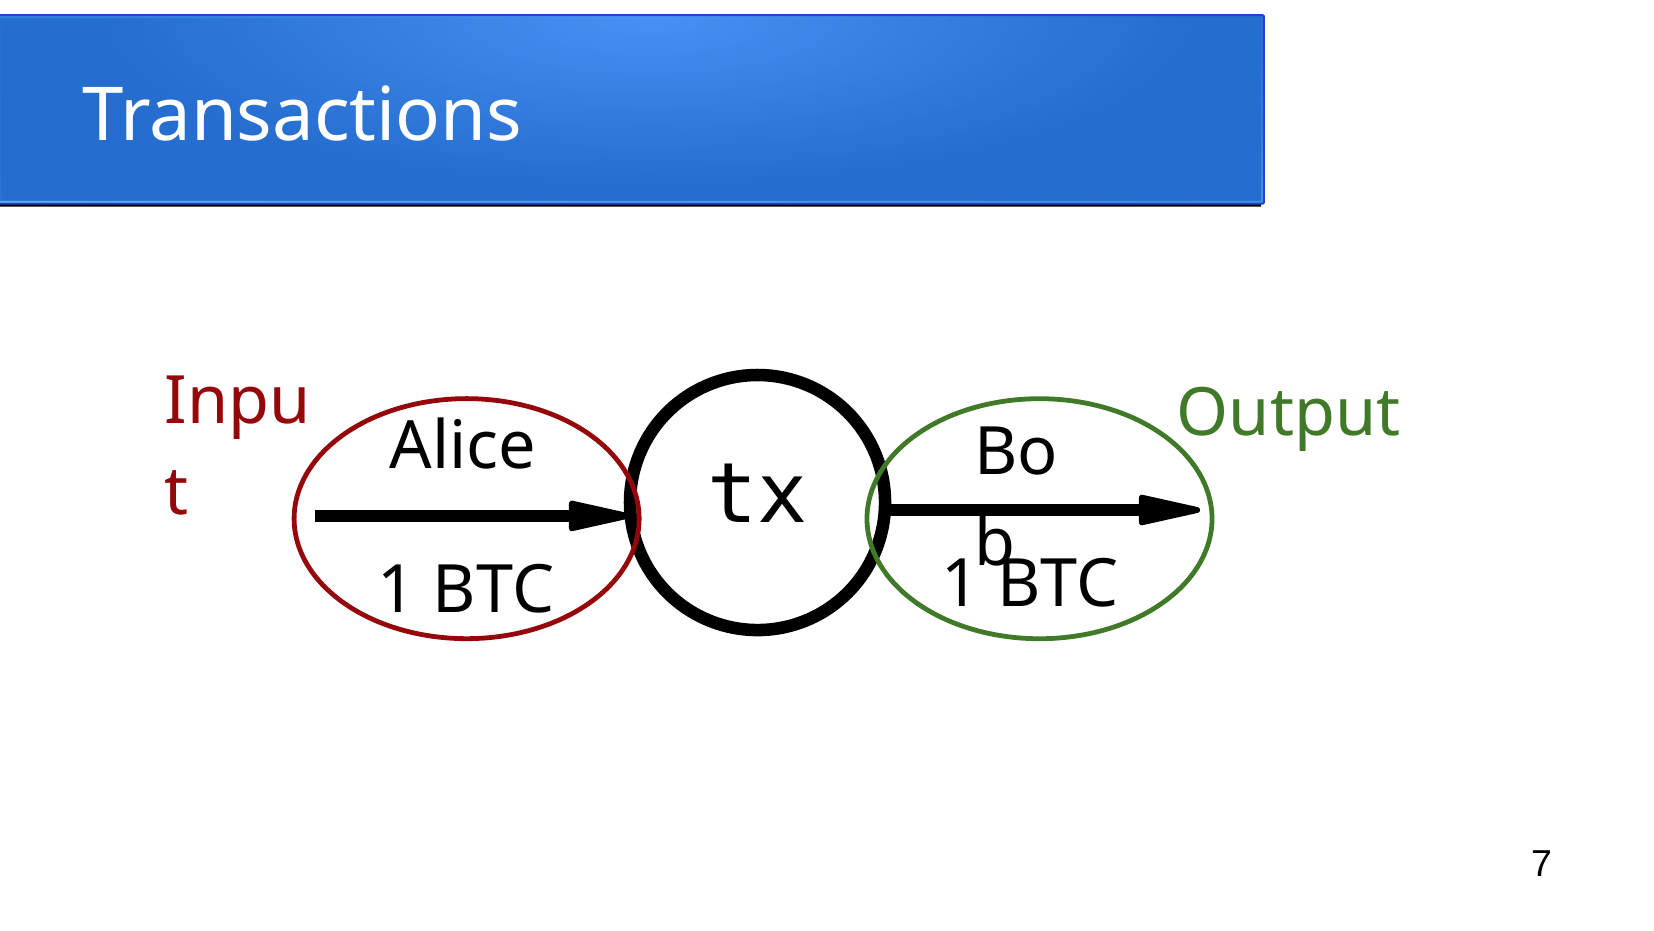

# Transactions
Input
Output
Alice
Bob
tx
1 BTC
1 BTC